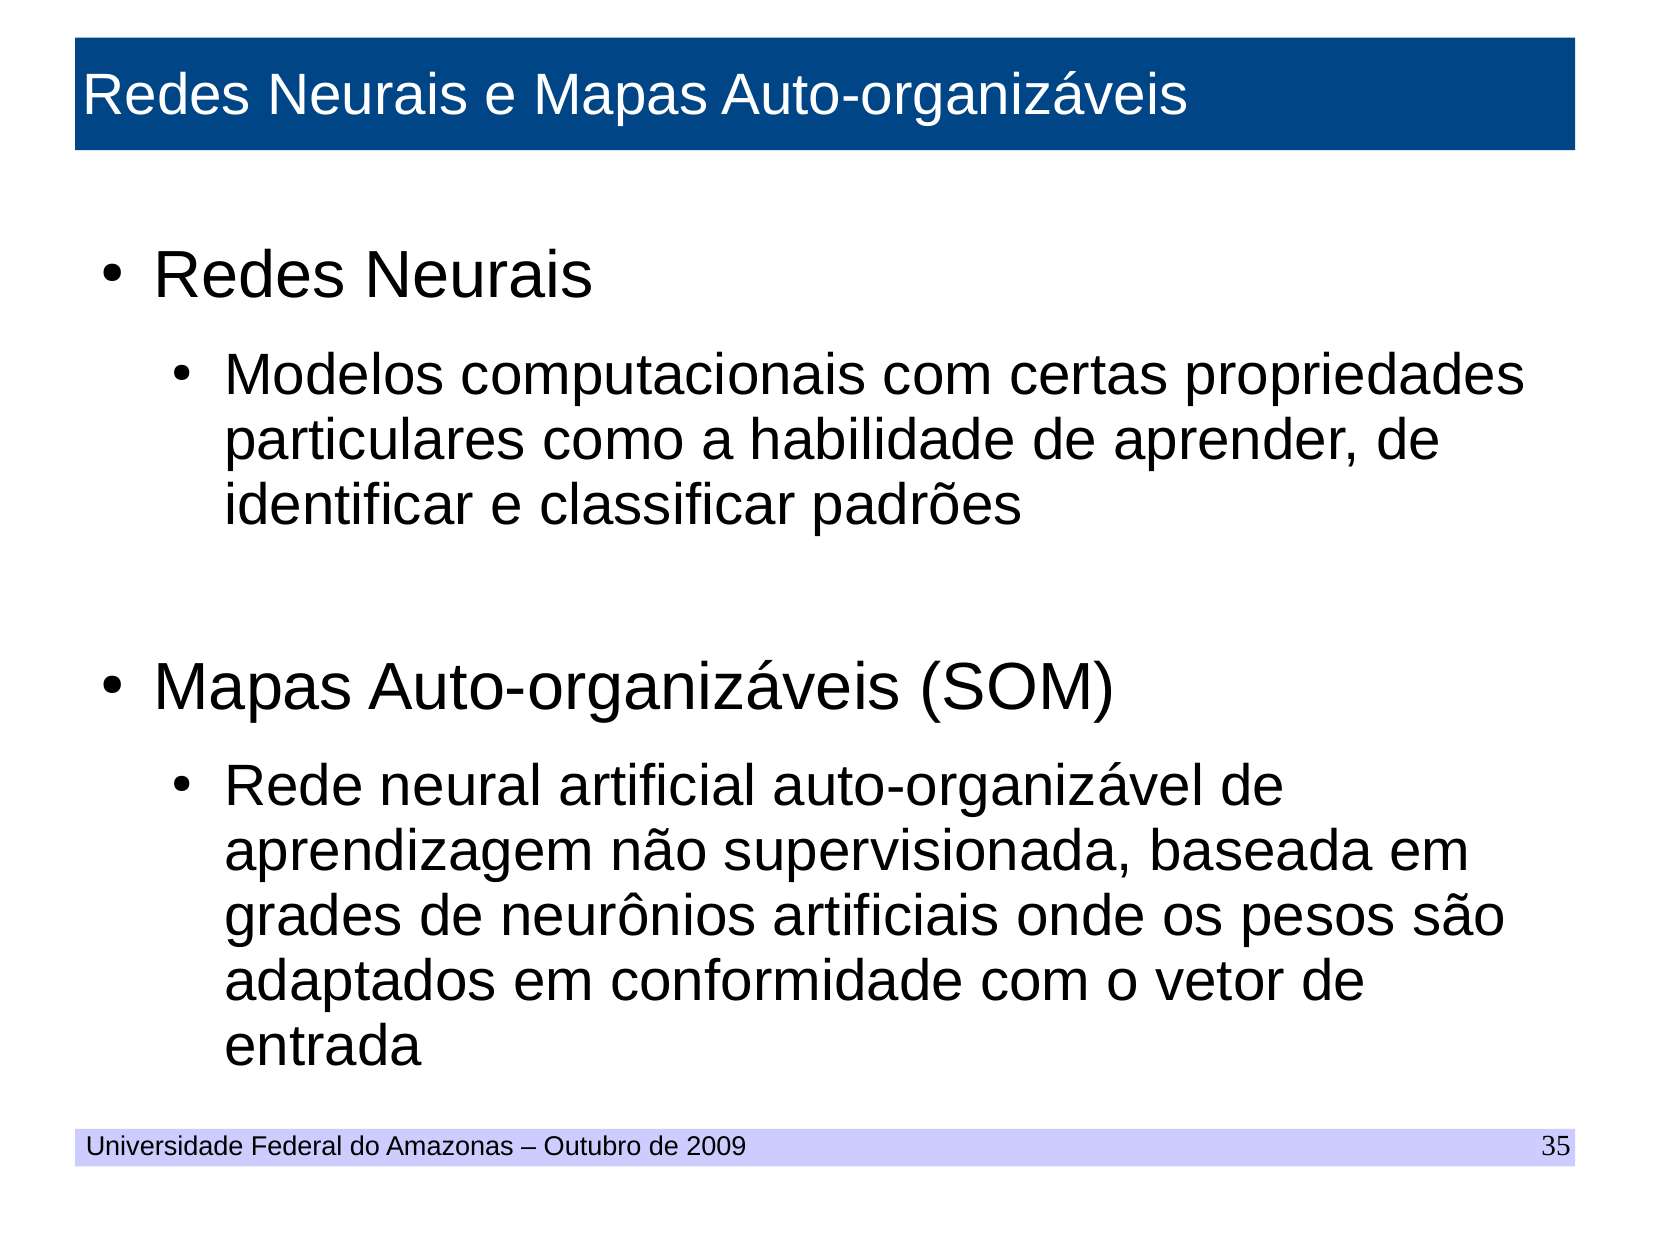

# Redes Neurais e Mapas Auto-organizáveis
Redes Neurais
Modelos computacionais com certas propriedades particulares como a habilidade de aprender, de identificar e classificar padrões
Mapas Auto-organizáveis (SOM)
Rede neural artificial auto-organizável de aprendizagem não supervisionada, baseada em grades de neurônios artificiais onde os pesos são adaptados em conformidade com o vetor de entrada
35